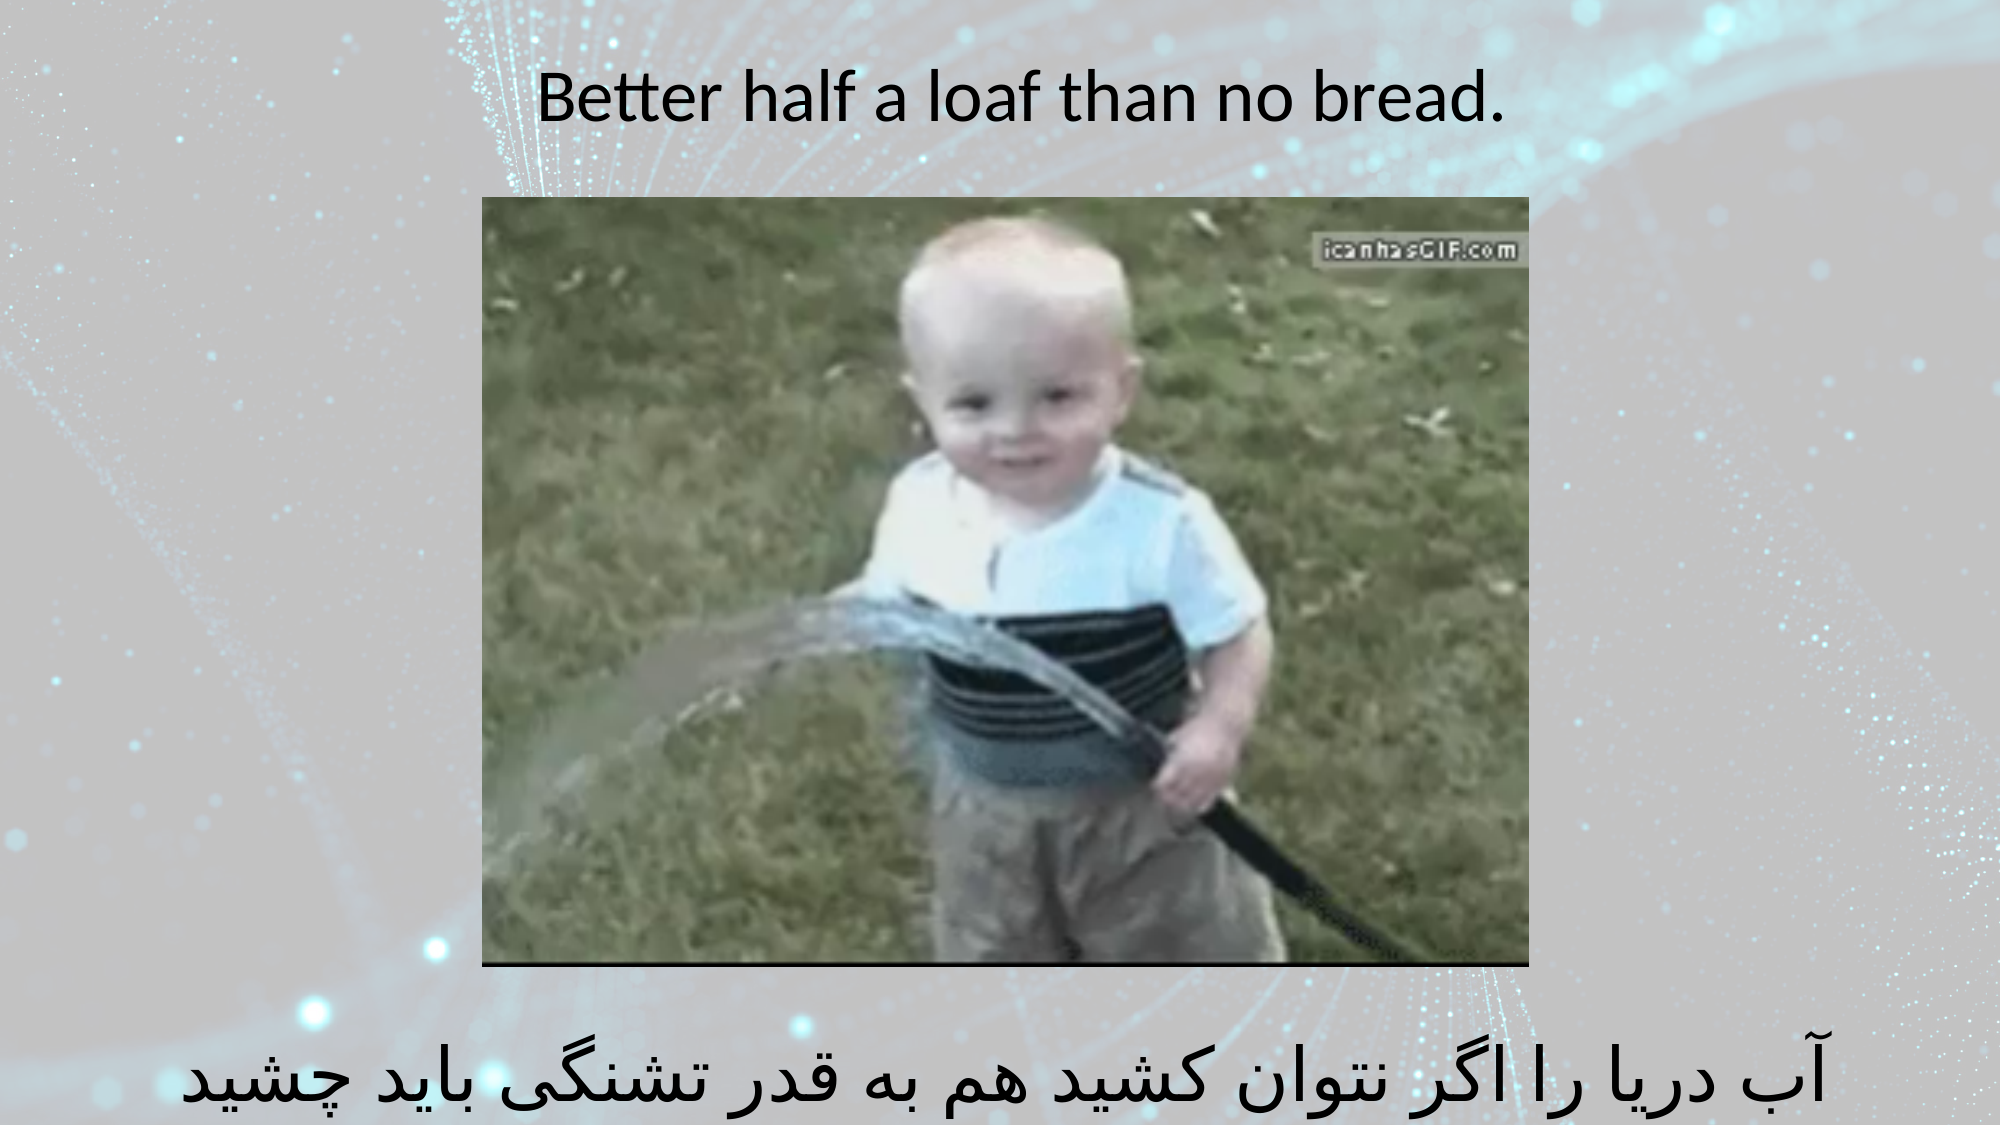

Better half a loaf than no bread.
آب دریا را اگر نتوان کشید هم به قدر تشنگی باید چشید